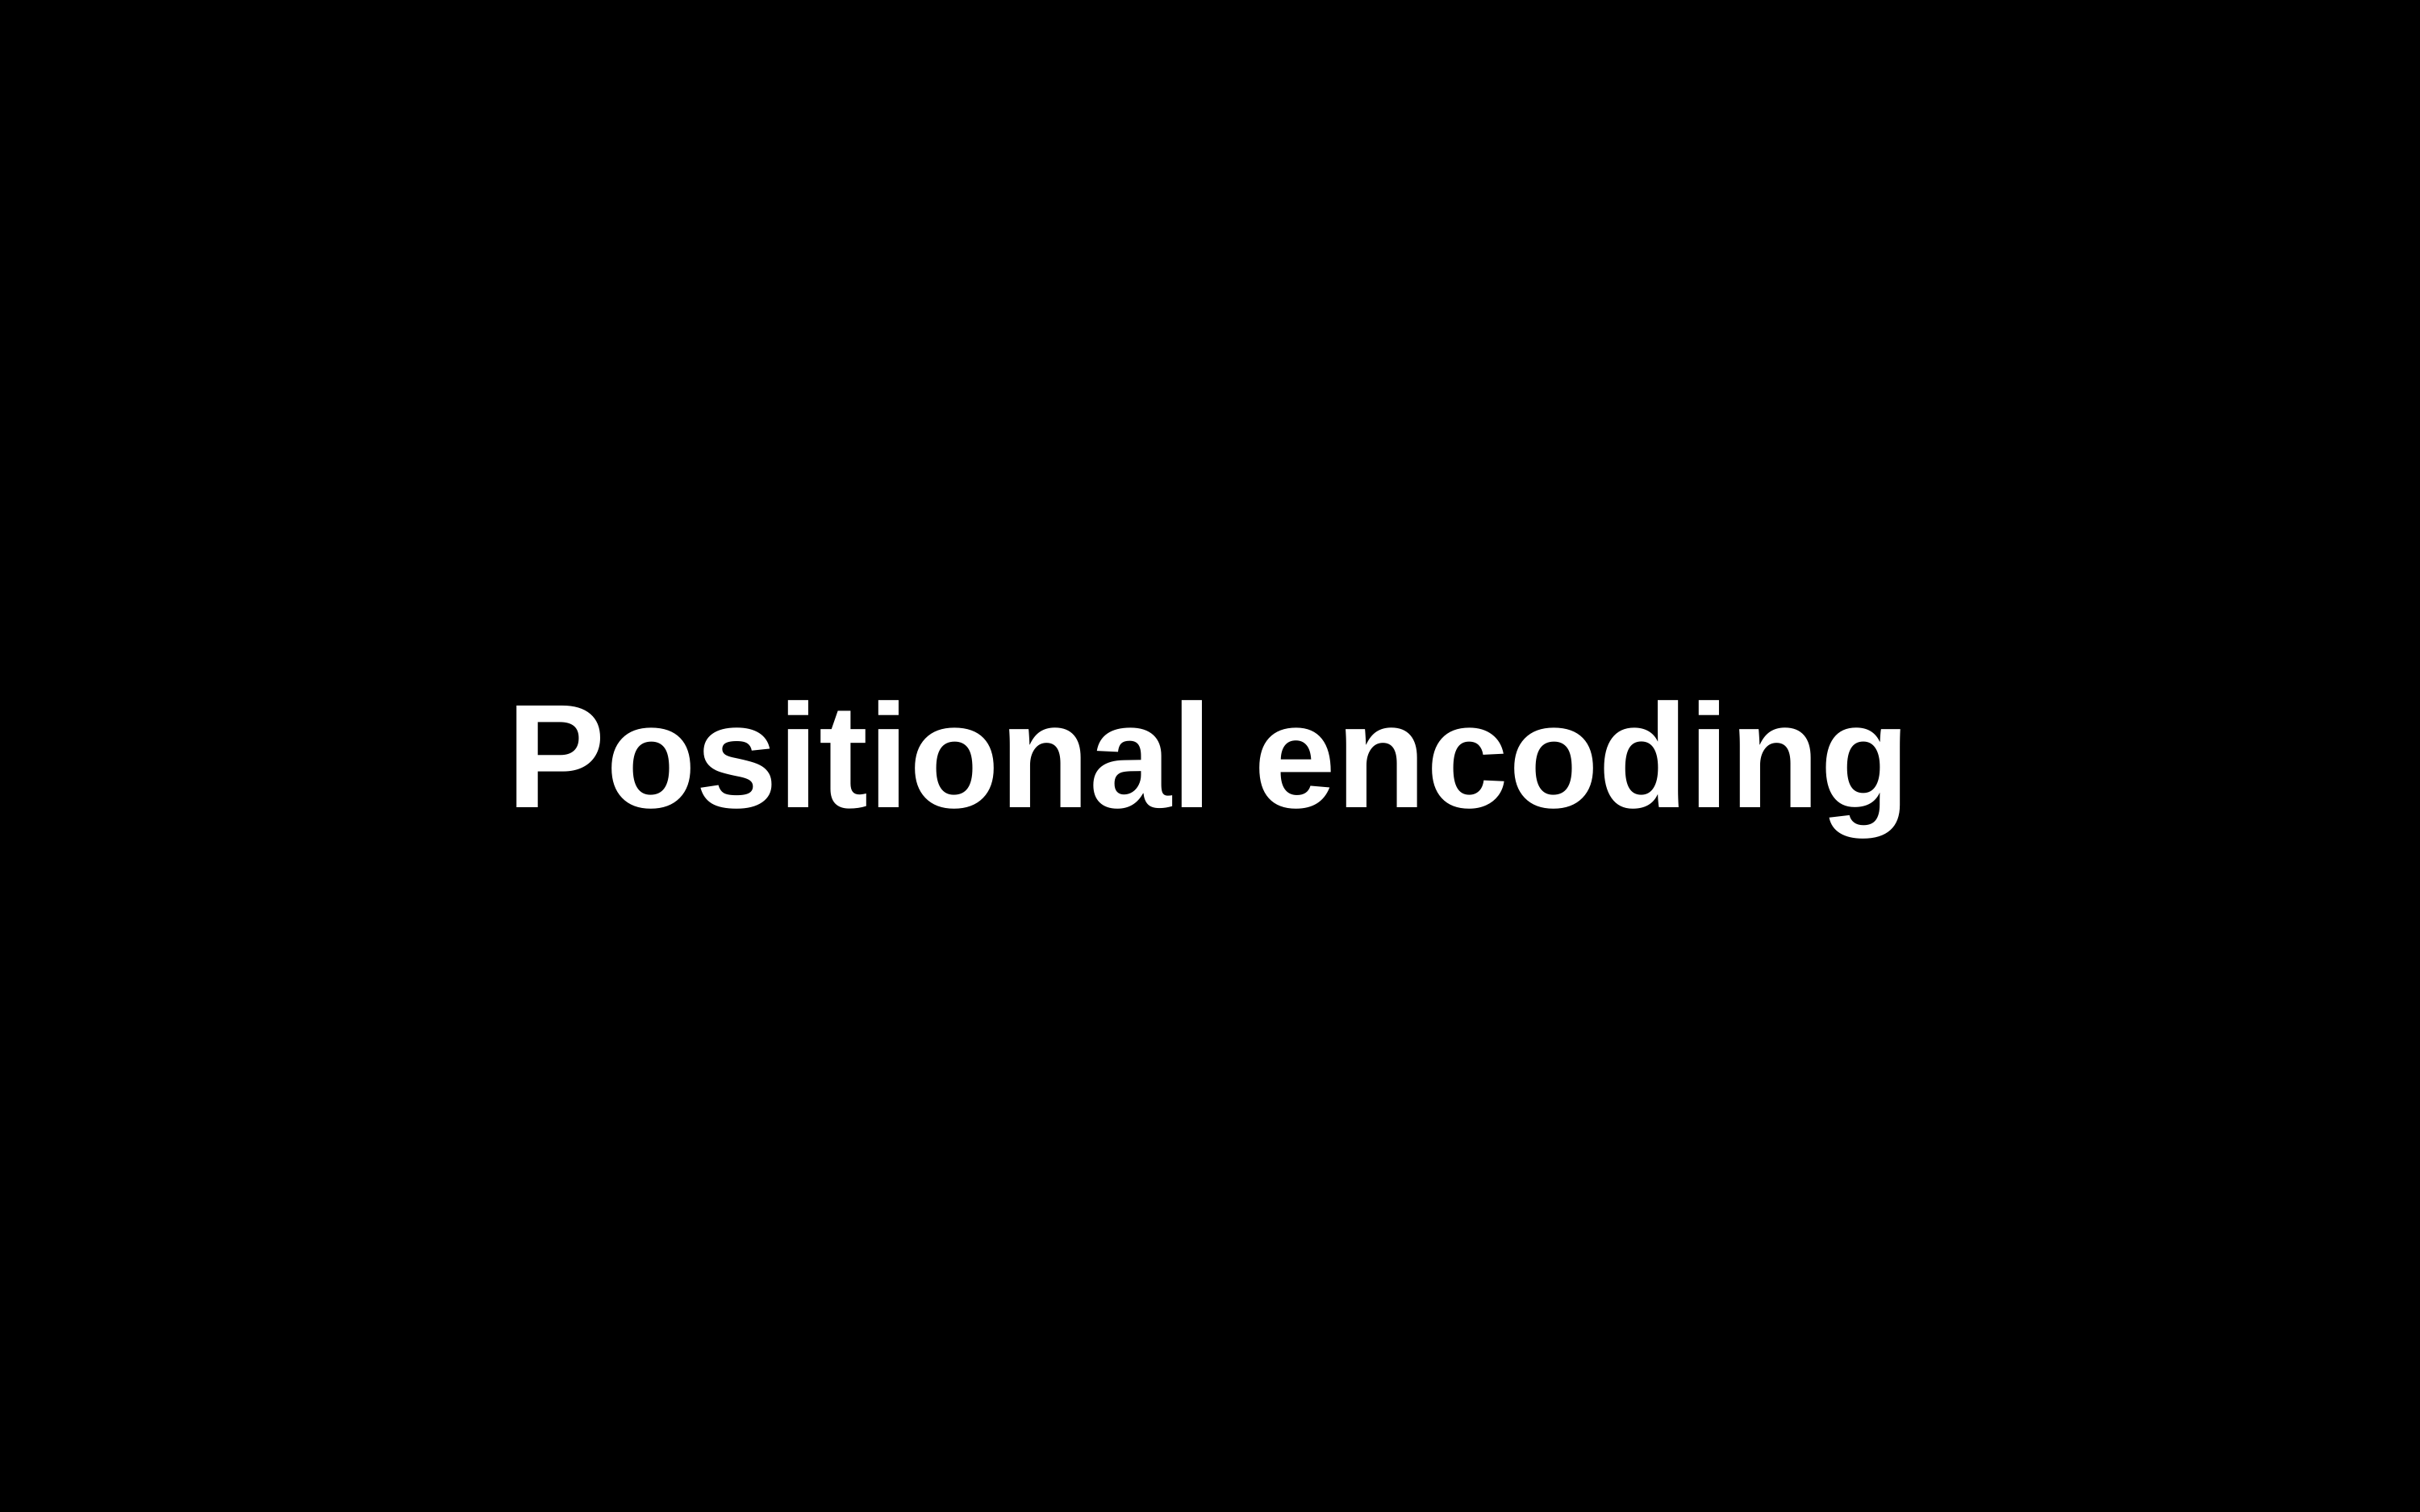

Positional encoding
Created by Imad Saddik @3CodeCamp
86